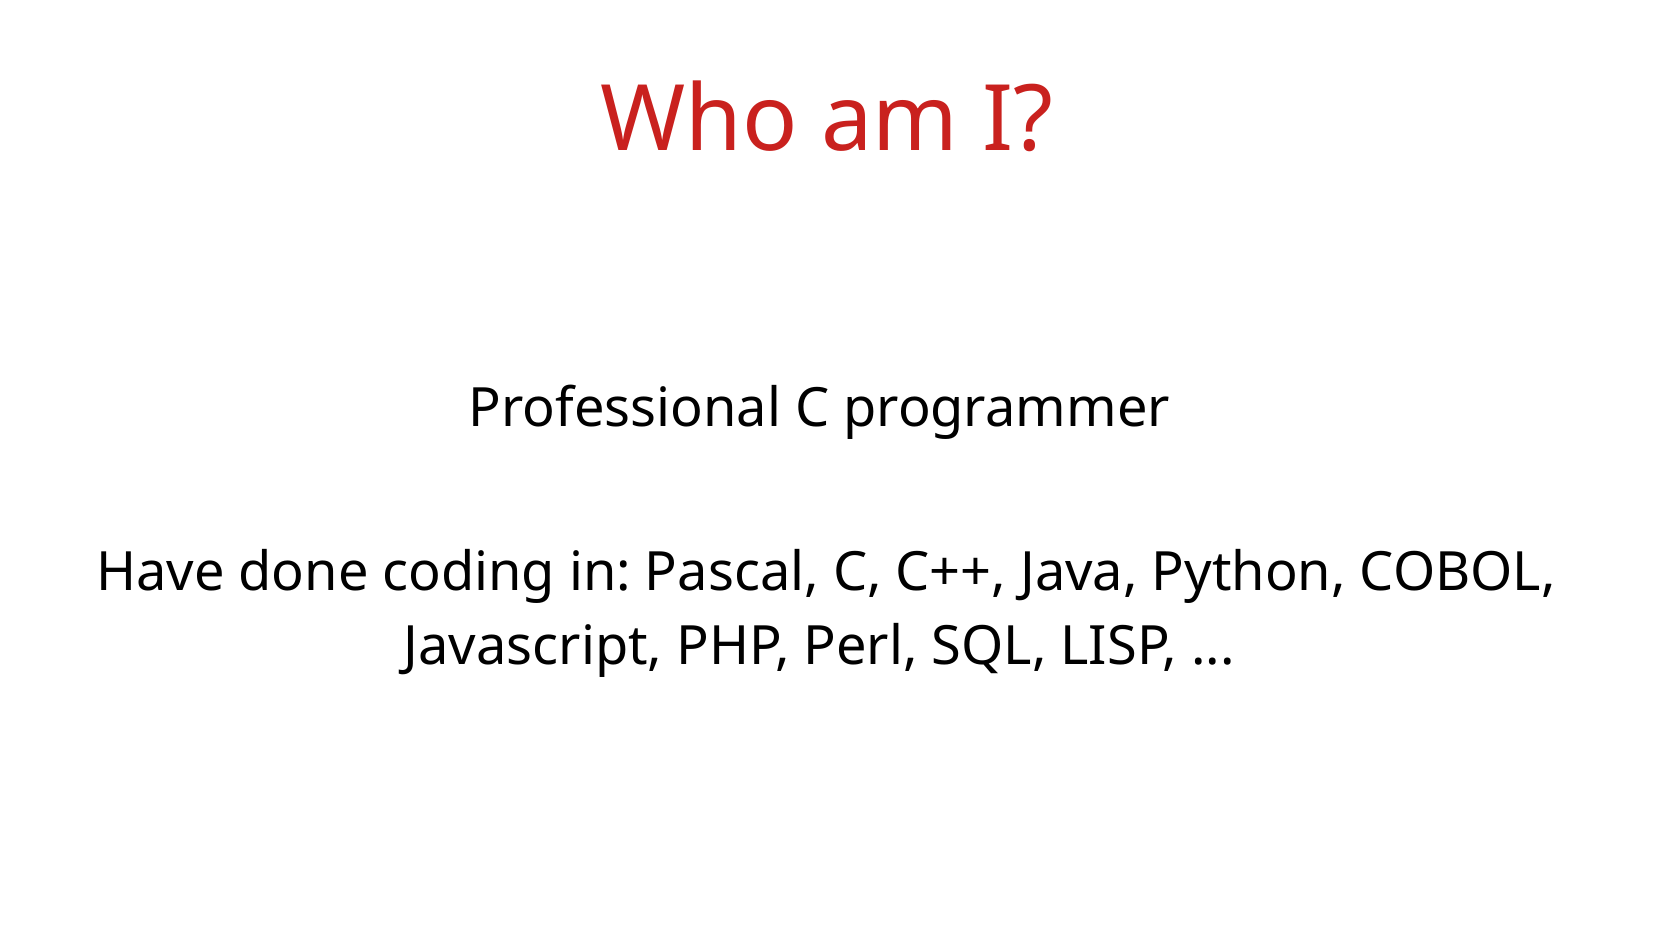

# Who am I?
Professional C programmer
Have done coding in: Pascal, C, C++, Java, Python, COBOL, Javascript, PHP, Perl, SQL, LISP, ...